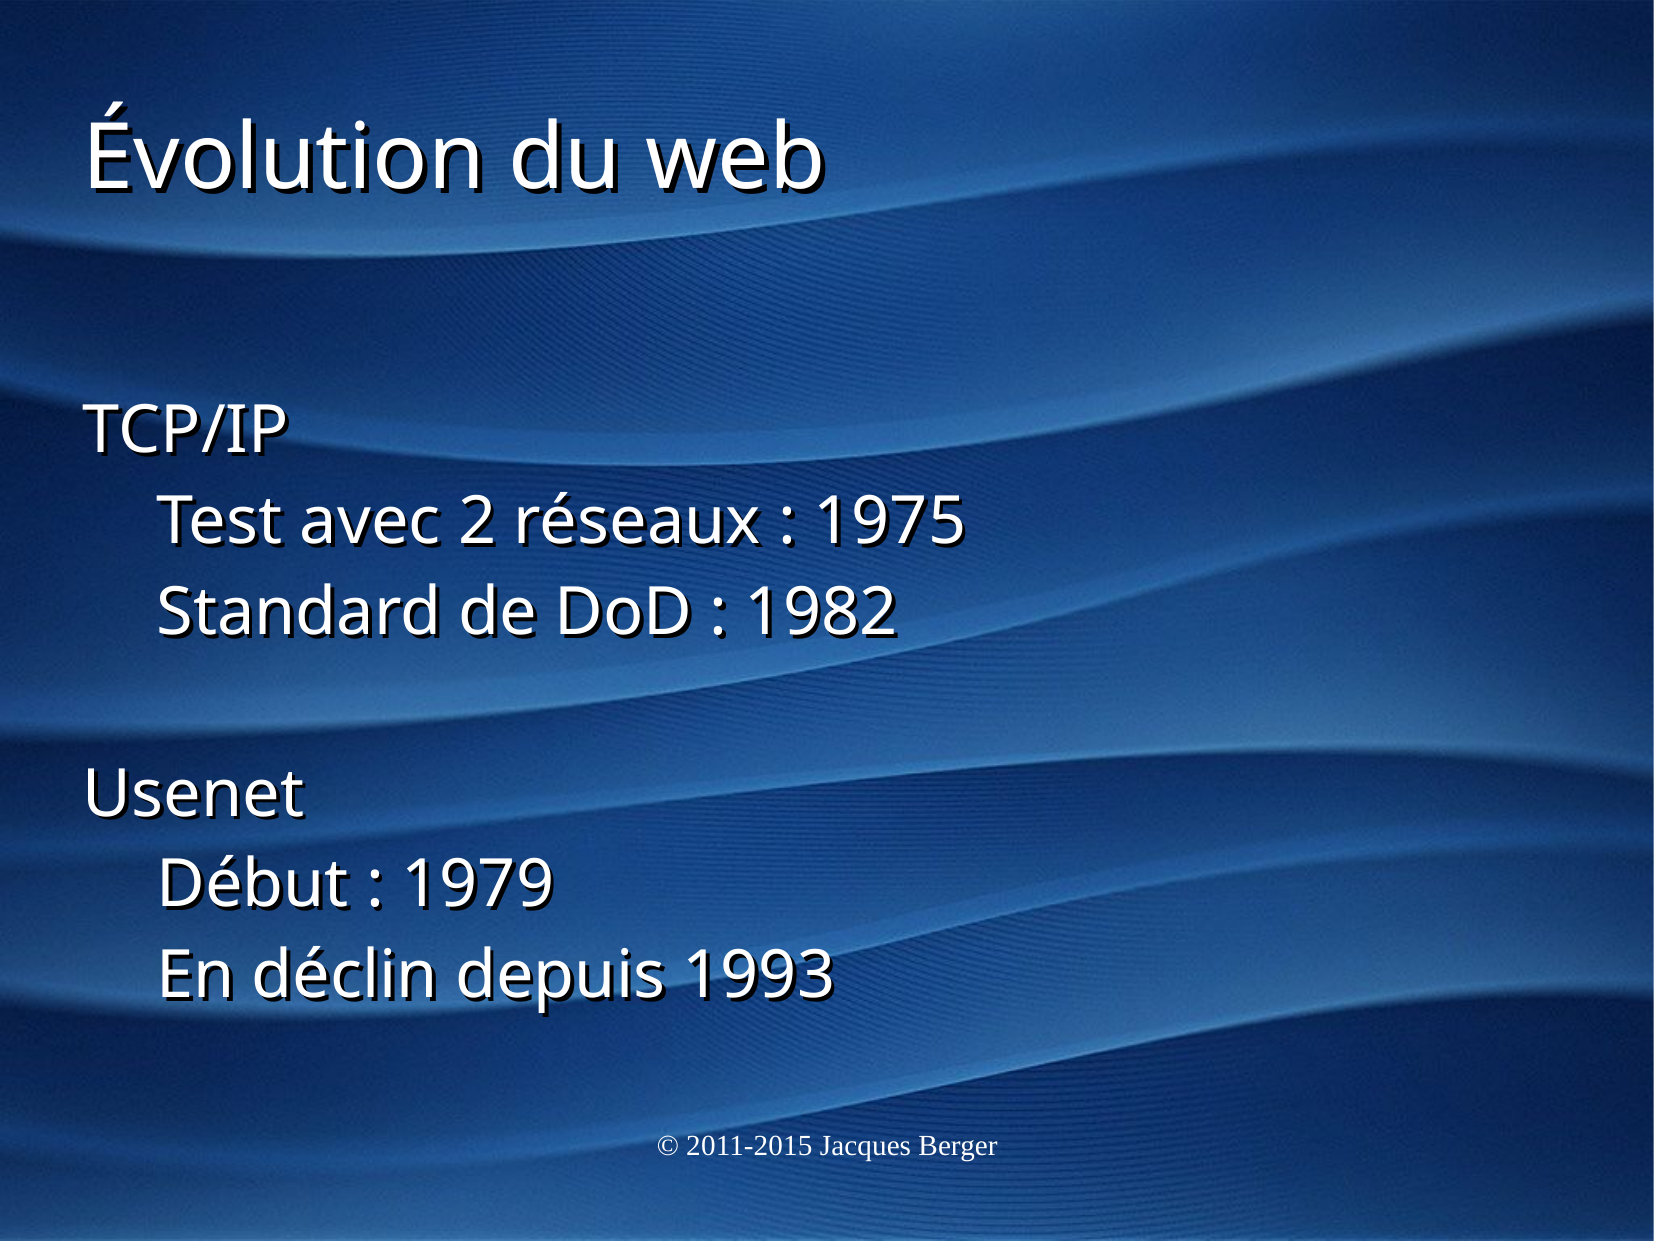

# Évolution du web
TCP/IP
	Test avec 2 réseaux : 1975
	Standard de DoD : 1982
Usenet
	Début : 1979
	En déclin depuis 1993
© 2011-2015 Jacques Berger